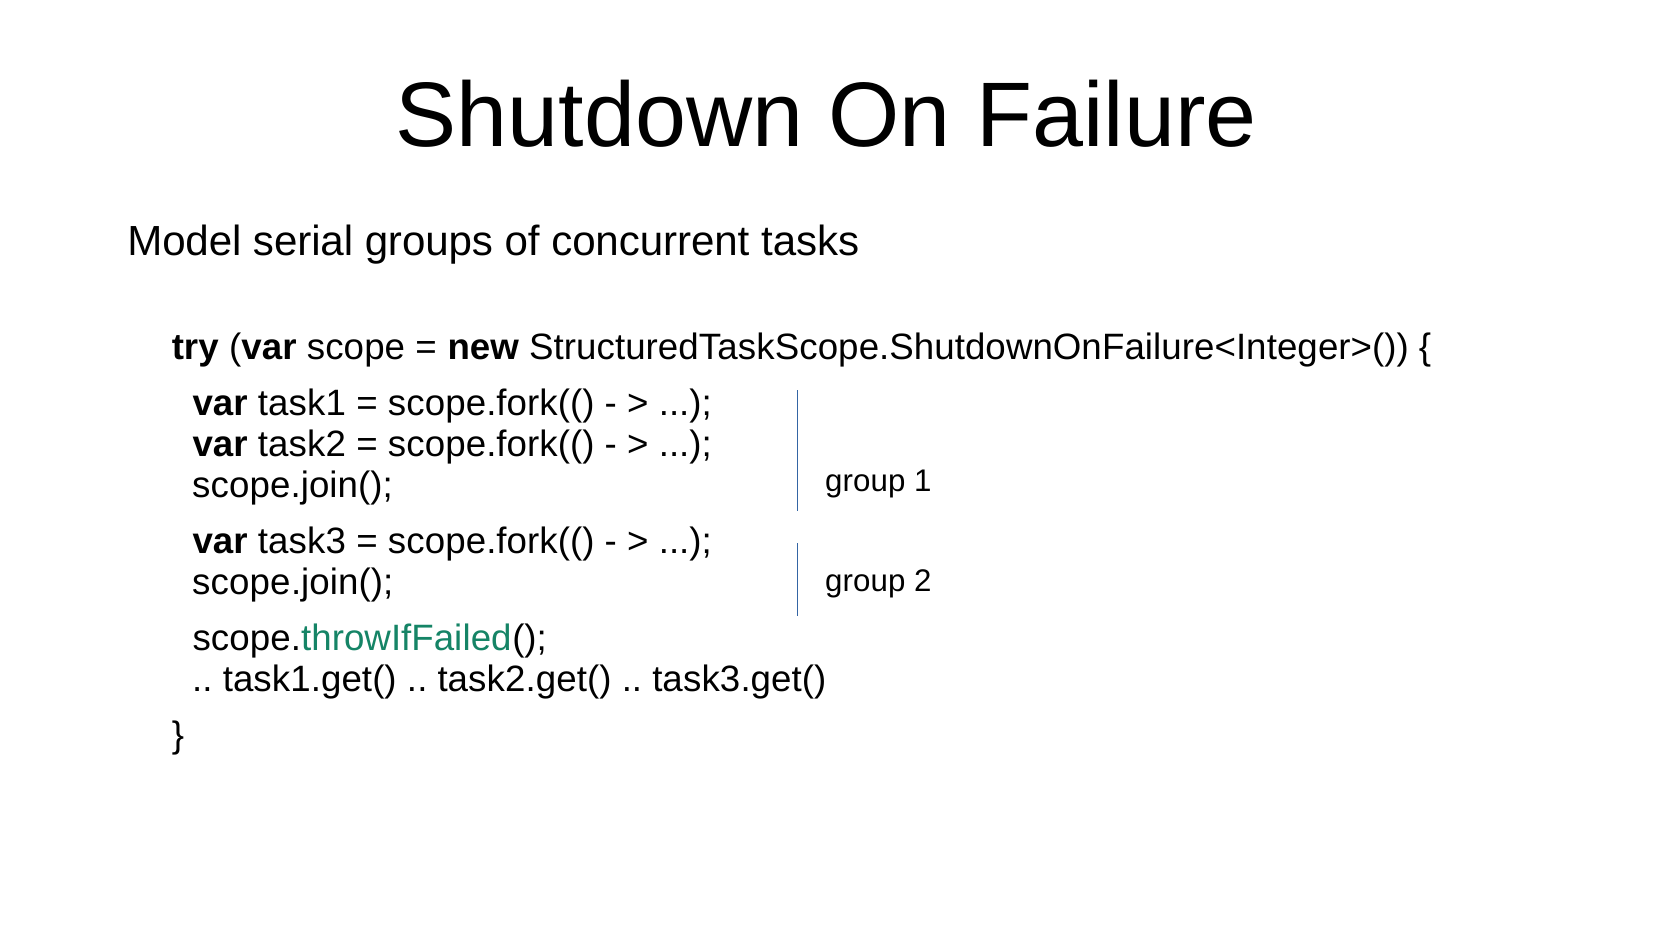

# Shutdown On Failure
Model serial groups of concurrent tasks
try (var scope = new StructuredTaskScope.ShutdownOnFailure<Integer>()) {
 var task1 = scope.fork(() - > ...);
 var task2 = scope.fork(() - > ...);
 scope.join();
 var task3 = scope.fork(() - > ...);
 scope.join();
 scope.throwIfFailed();
 .. task1.get() .. task2.get() .. task3.get()
}
group 1
group 2